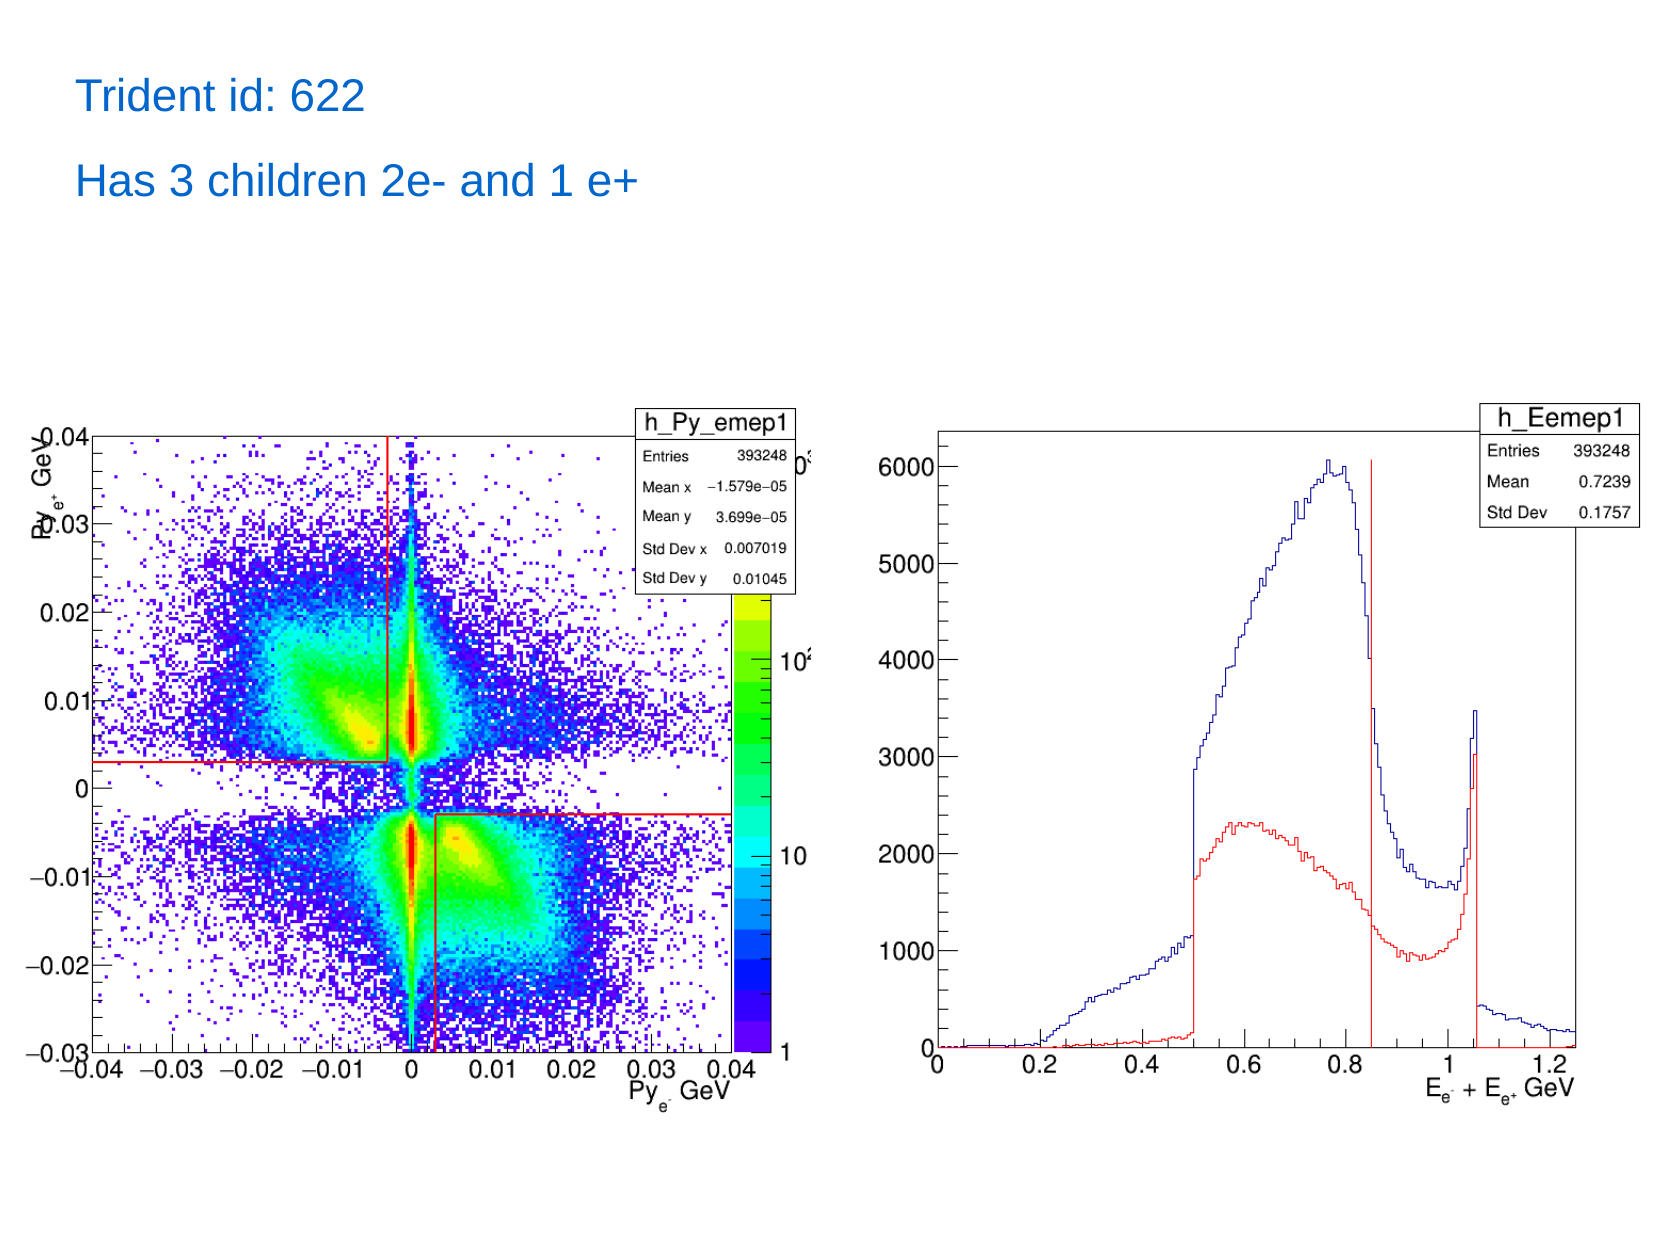

Trident id: 622
Has 3 children 2e- and 1 e+